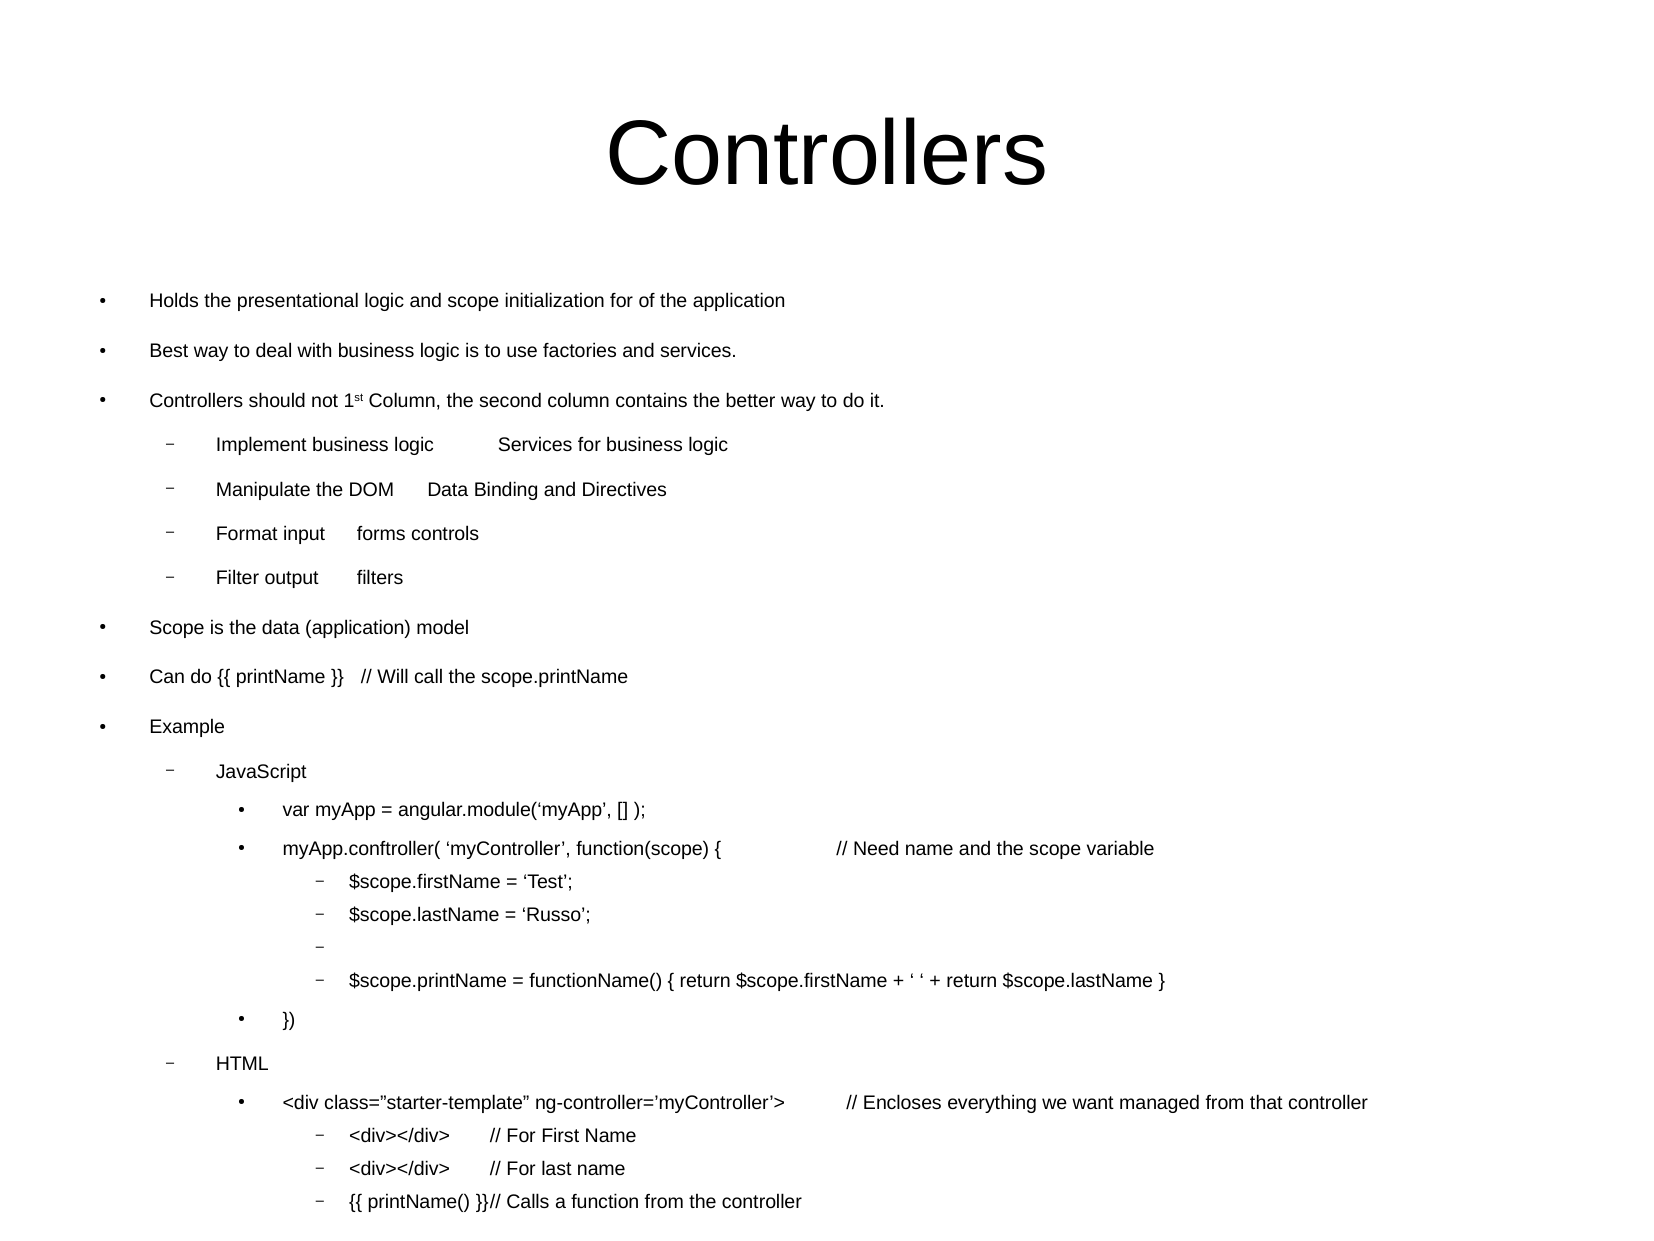

# Controllers
Holds the presentational logic and scope initialization for of the application
Best way to deal with business logic is to use factories and services.
Controllers should not 1st Column, the second column contains the better way to do it.
Implement business logic			Services for business logic
Manipulate the DOM				Data Binding and Directives
Format input					forms controls
Filter output					filters
Scope is the data (application) model
Can do {{ printName }}			// Will call the scope.printName
Example
JavaScript
var myApp = angular.module(‘myApp’, [] );
myApp.conftroller( ‘myController’, function(scope) { 		 // Need name and the scope variable
$scope.firstName = ‘Test’;
$scope.lastName = ‘Russo’;
$scope.printName = functionName() { return $scope.firstName + ‘ ‘ + return $scope.lastName }
})
HTML
<div class=”starter-template” ng-controller=’myController’> 		// Encloses everything we want managed from that controller
<div></div>			// For First Name
<div></div>			// For last name
{{ printName() }}							// Calls a function from the controller